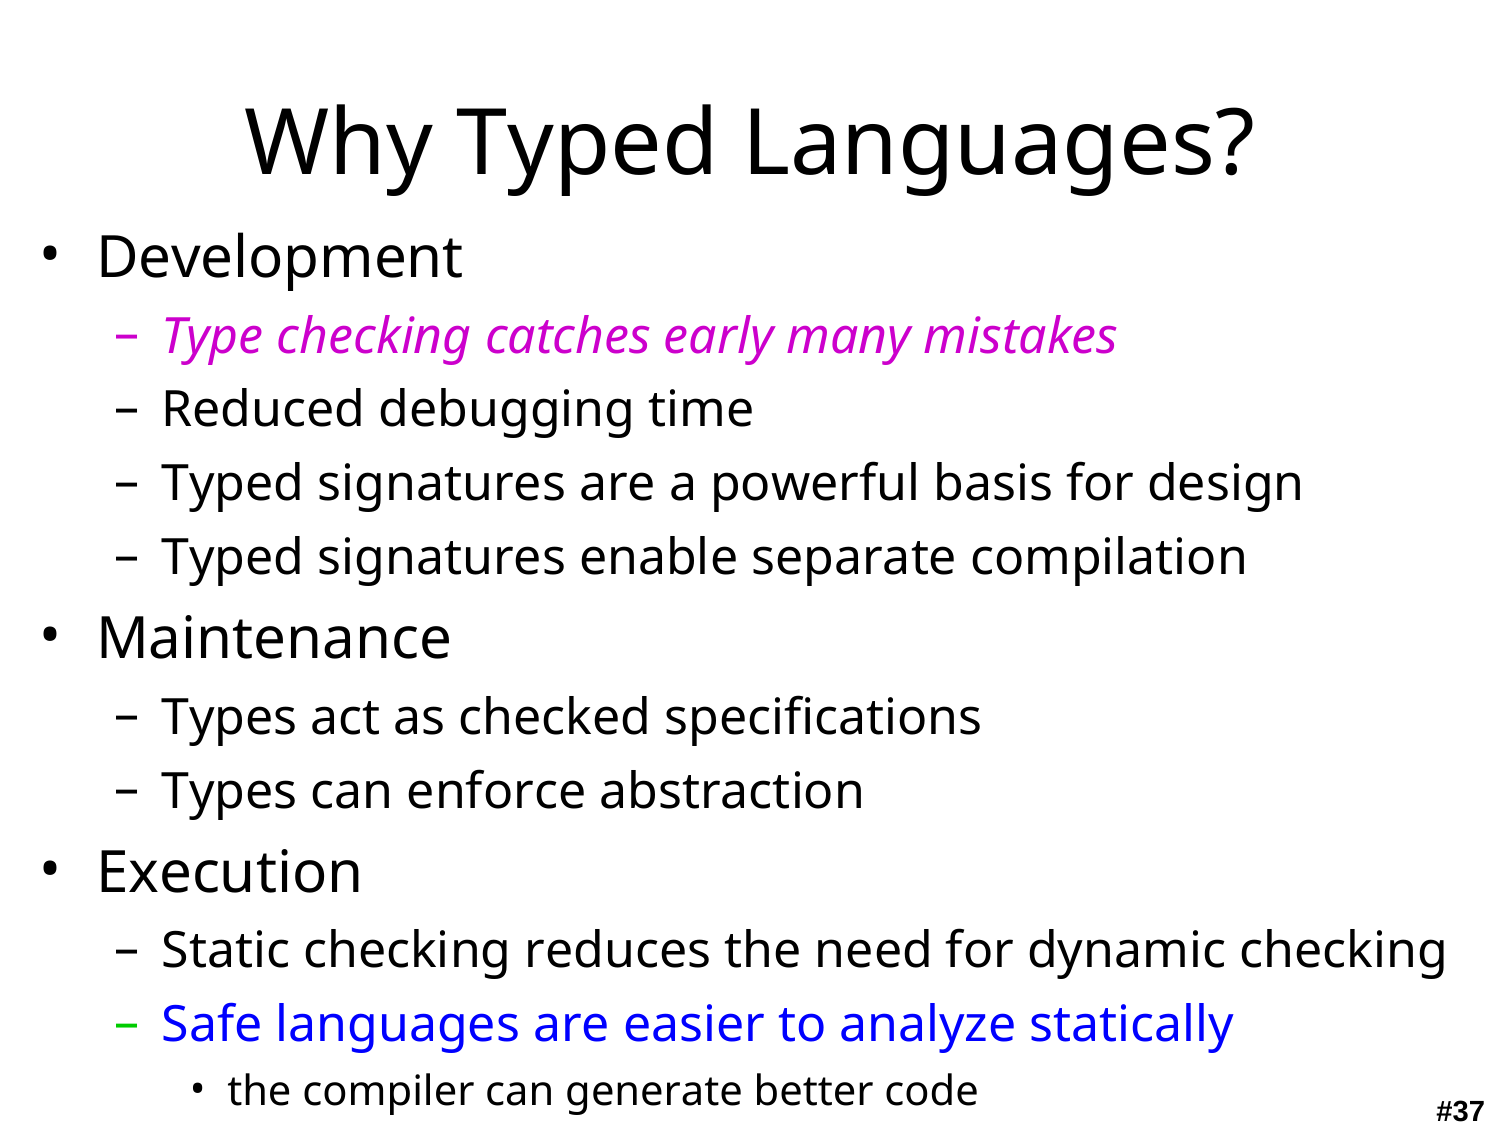

# Why Typed Languages?
Development
Type checking catches early many mistakes
Reduced debugging time
Typed signatures are a powerful basis for design
Typed signatures enable separate compilation
Maintenance
Types act as checked specifications
Types can enforce abstraction
Execution
Static checking reduces the need for dynamic checking
Safe languages are easier to analyze statically
the compiler can generate better code
37